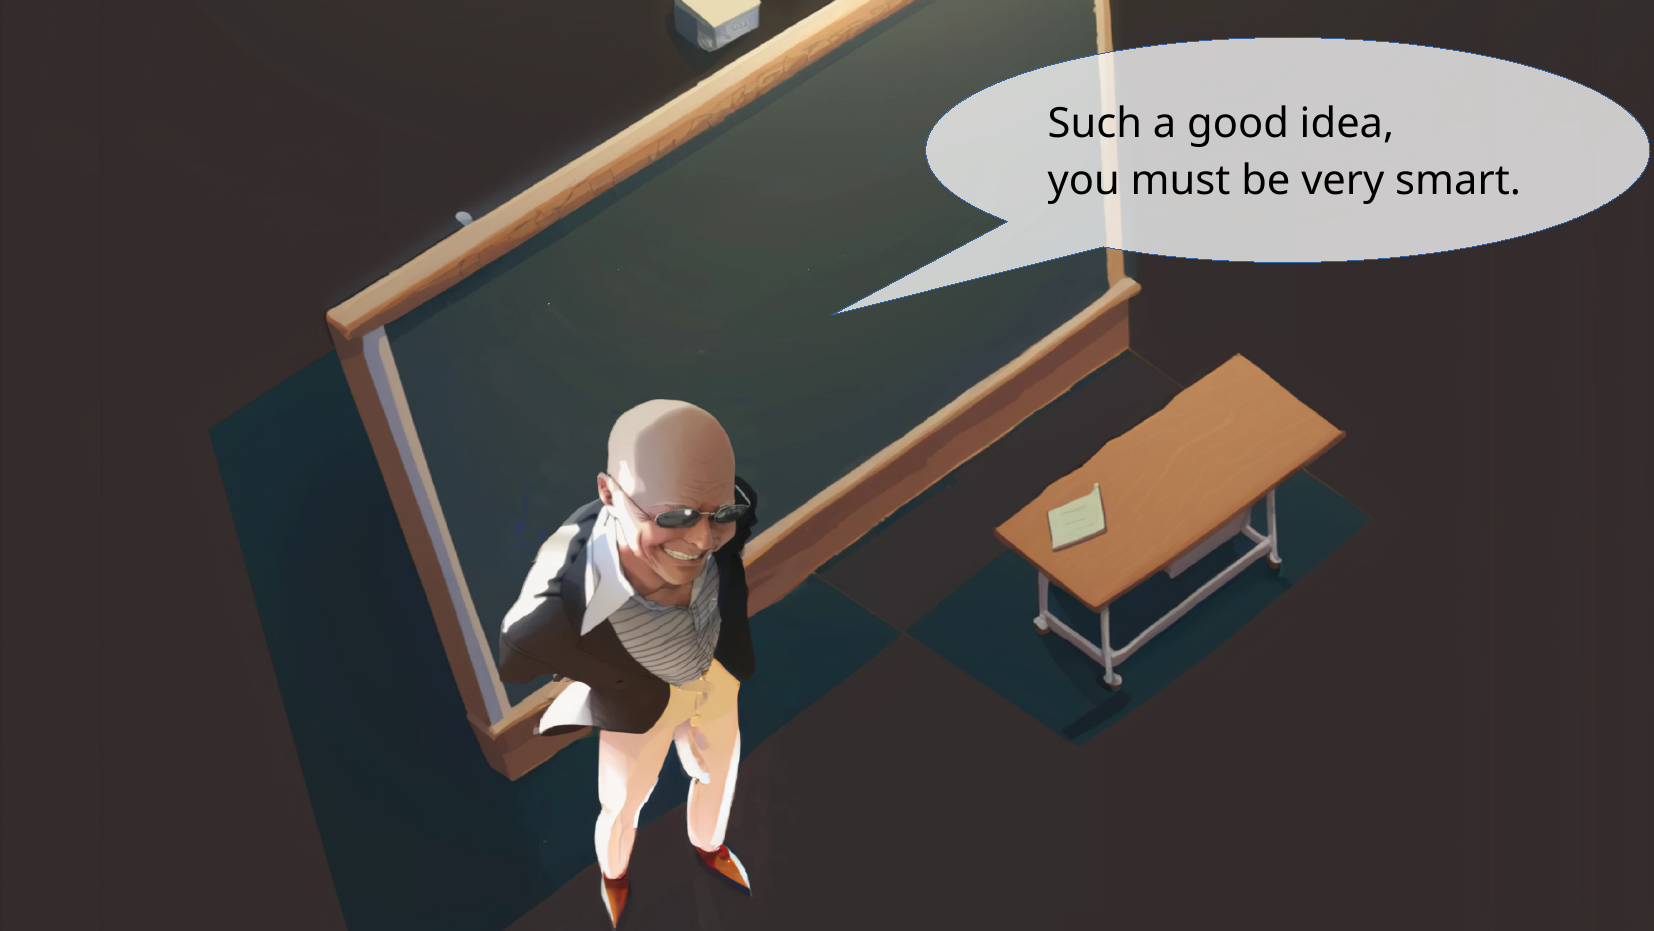

Such a good idea,
you must be very smart.